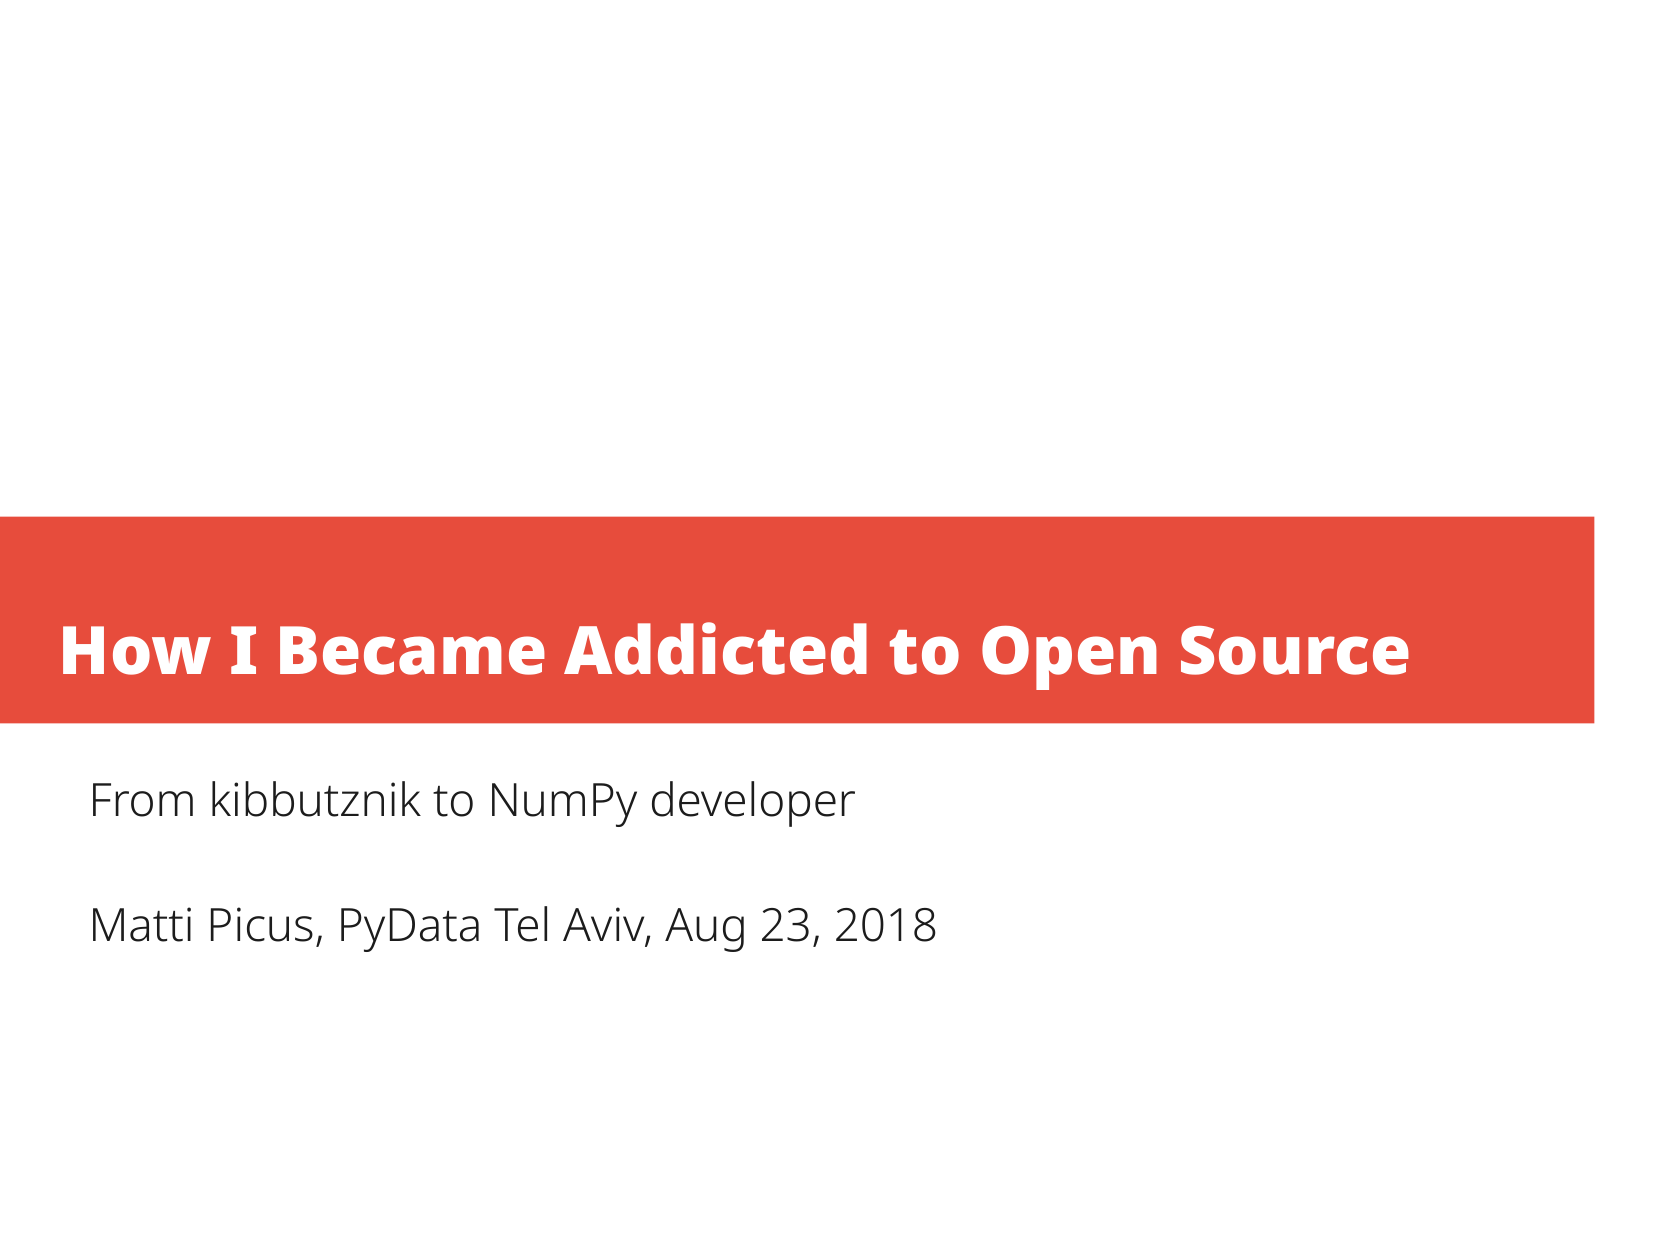

# How I Became Addicted to Open Source
From kibbutznik to NumPy developer
Matti Picus, PyData Tel Aviv, Aug 23, 2018